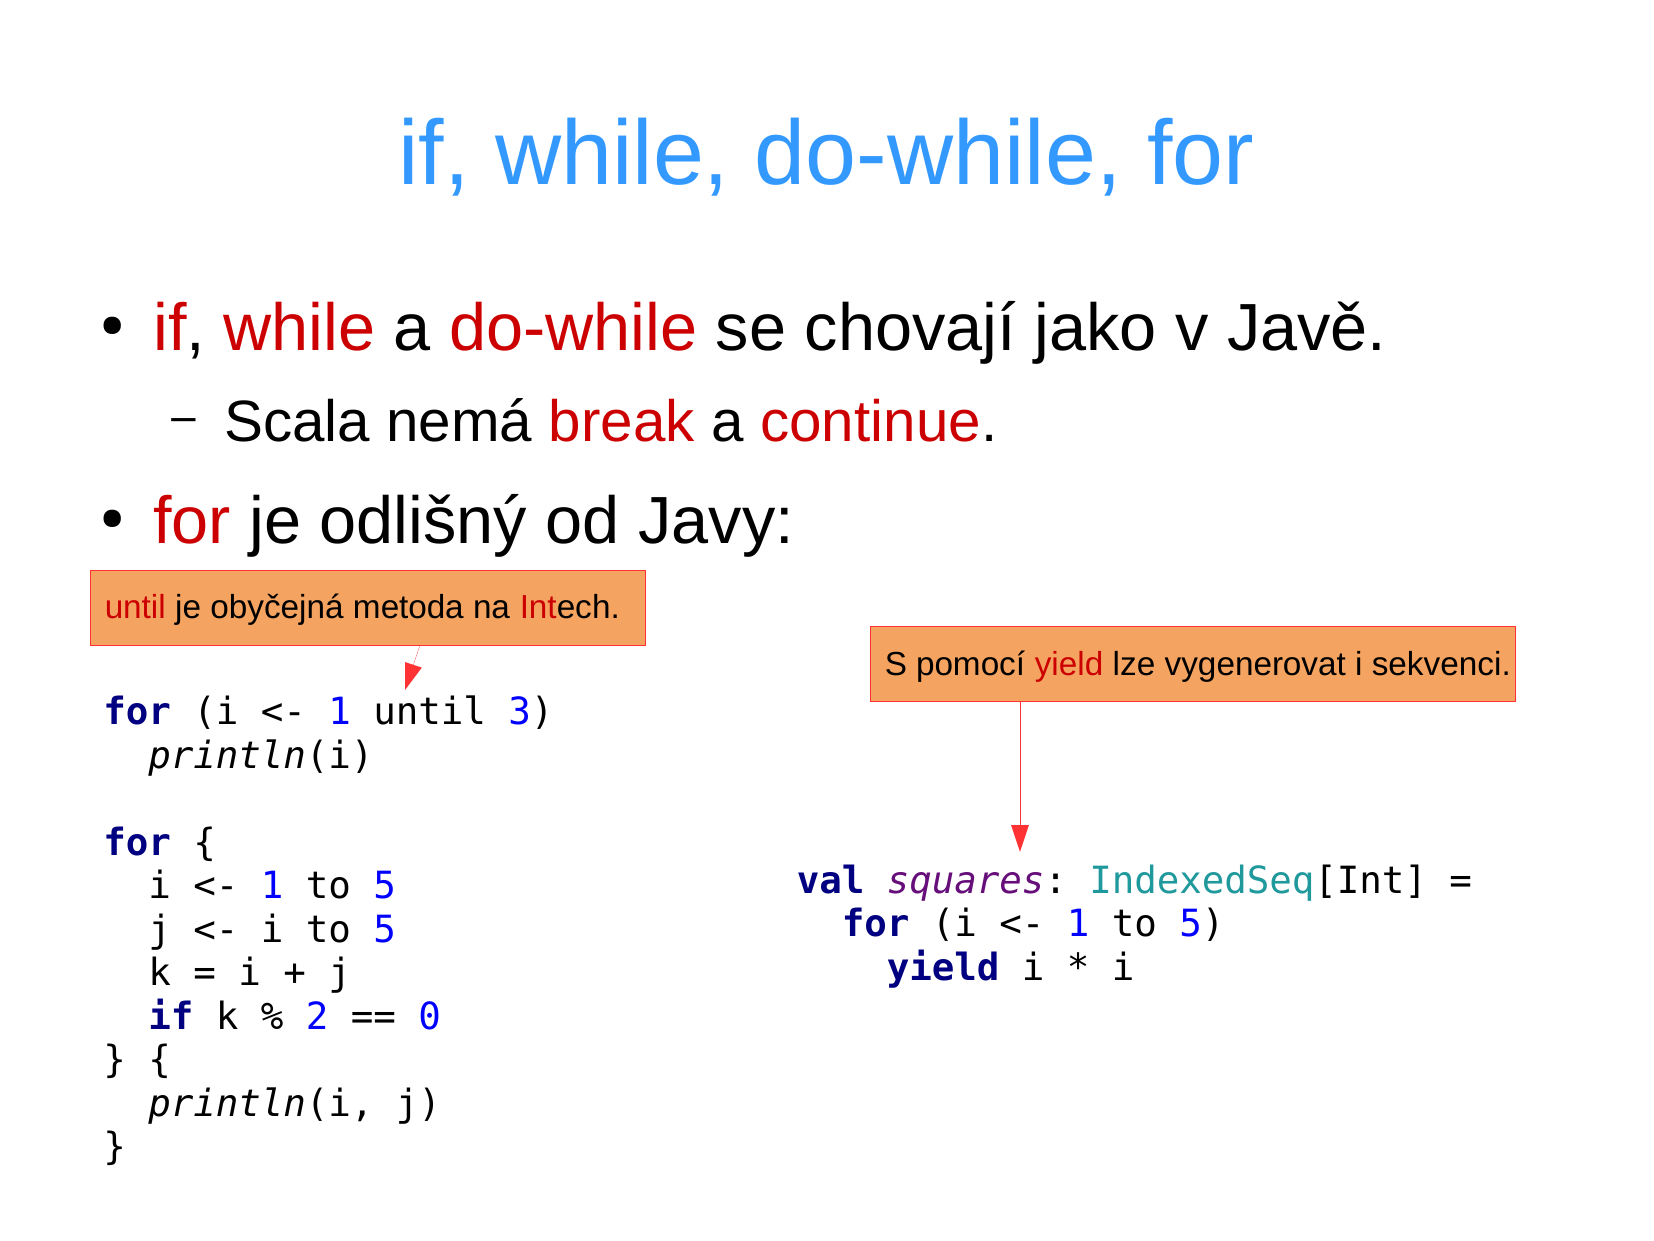

# if, while, do-while, for
if, while a do-while se chovají jako v Javě.
Scala nemá break a continue.
for je odlišný od Javy:
until je obyčejná metoda na Intech.
S pomocí yield lze vygenerovat i sekvenci.
for (i <- 1 until 3)
 println(i)
for {
 i <- 1 to 5
 j <- i to 5
 k = i + j
 if k % 2 == 0
} {
 println(i, j)
}
val squares: IndexedSeq[Int] =
 for (i <- 1 to 5)
 yield i * i